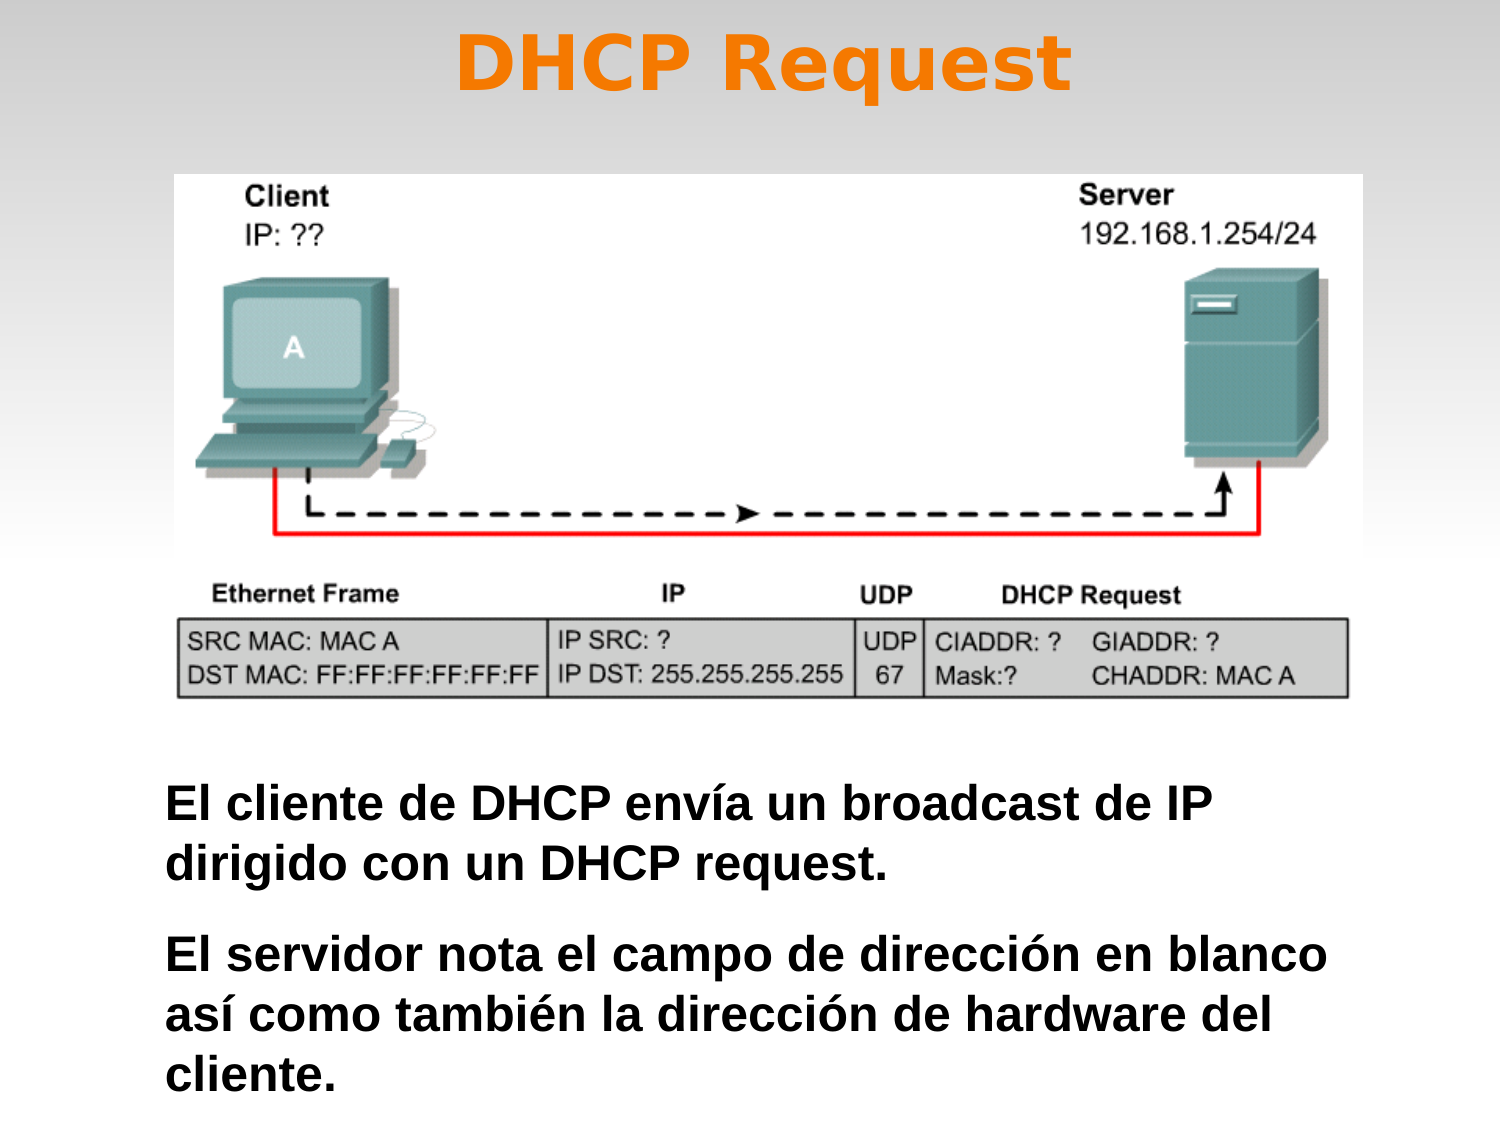

# DHCP Request
El cliente de DHCP envía un broadcast de IP dirigido con un DHCP request.
El servidor nota el campo de dirección en blanco así como también la dirección de hardware del cliente.